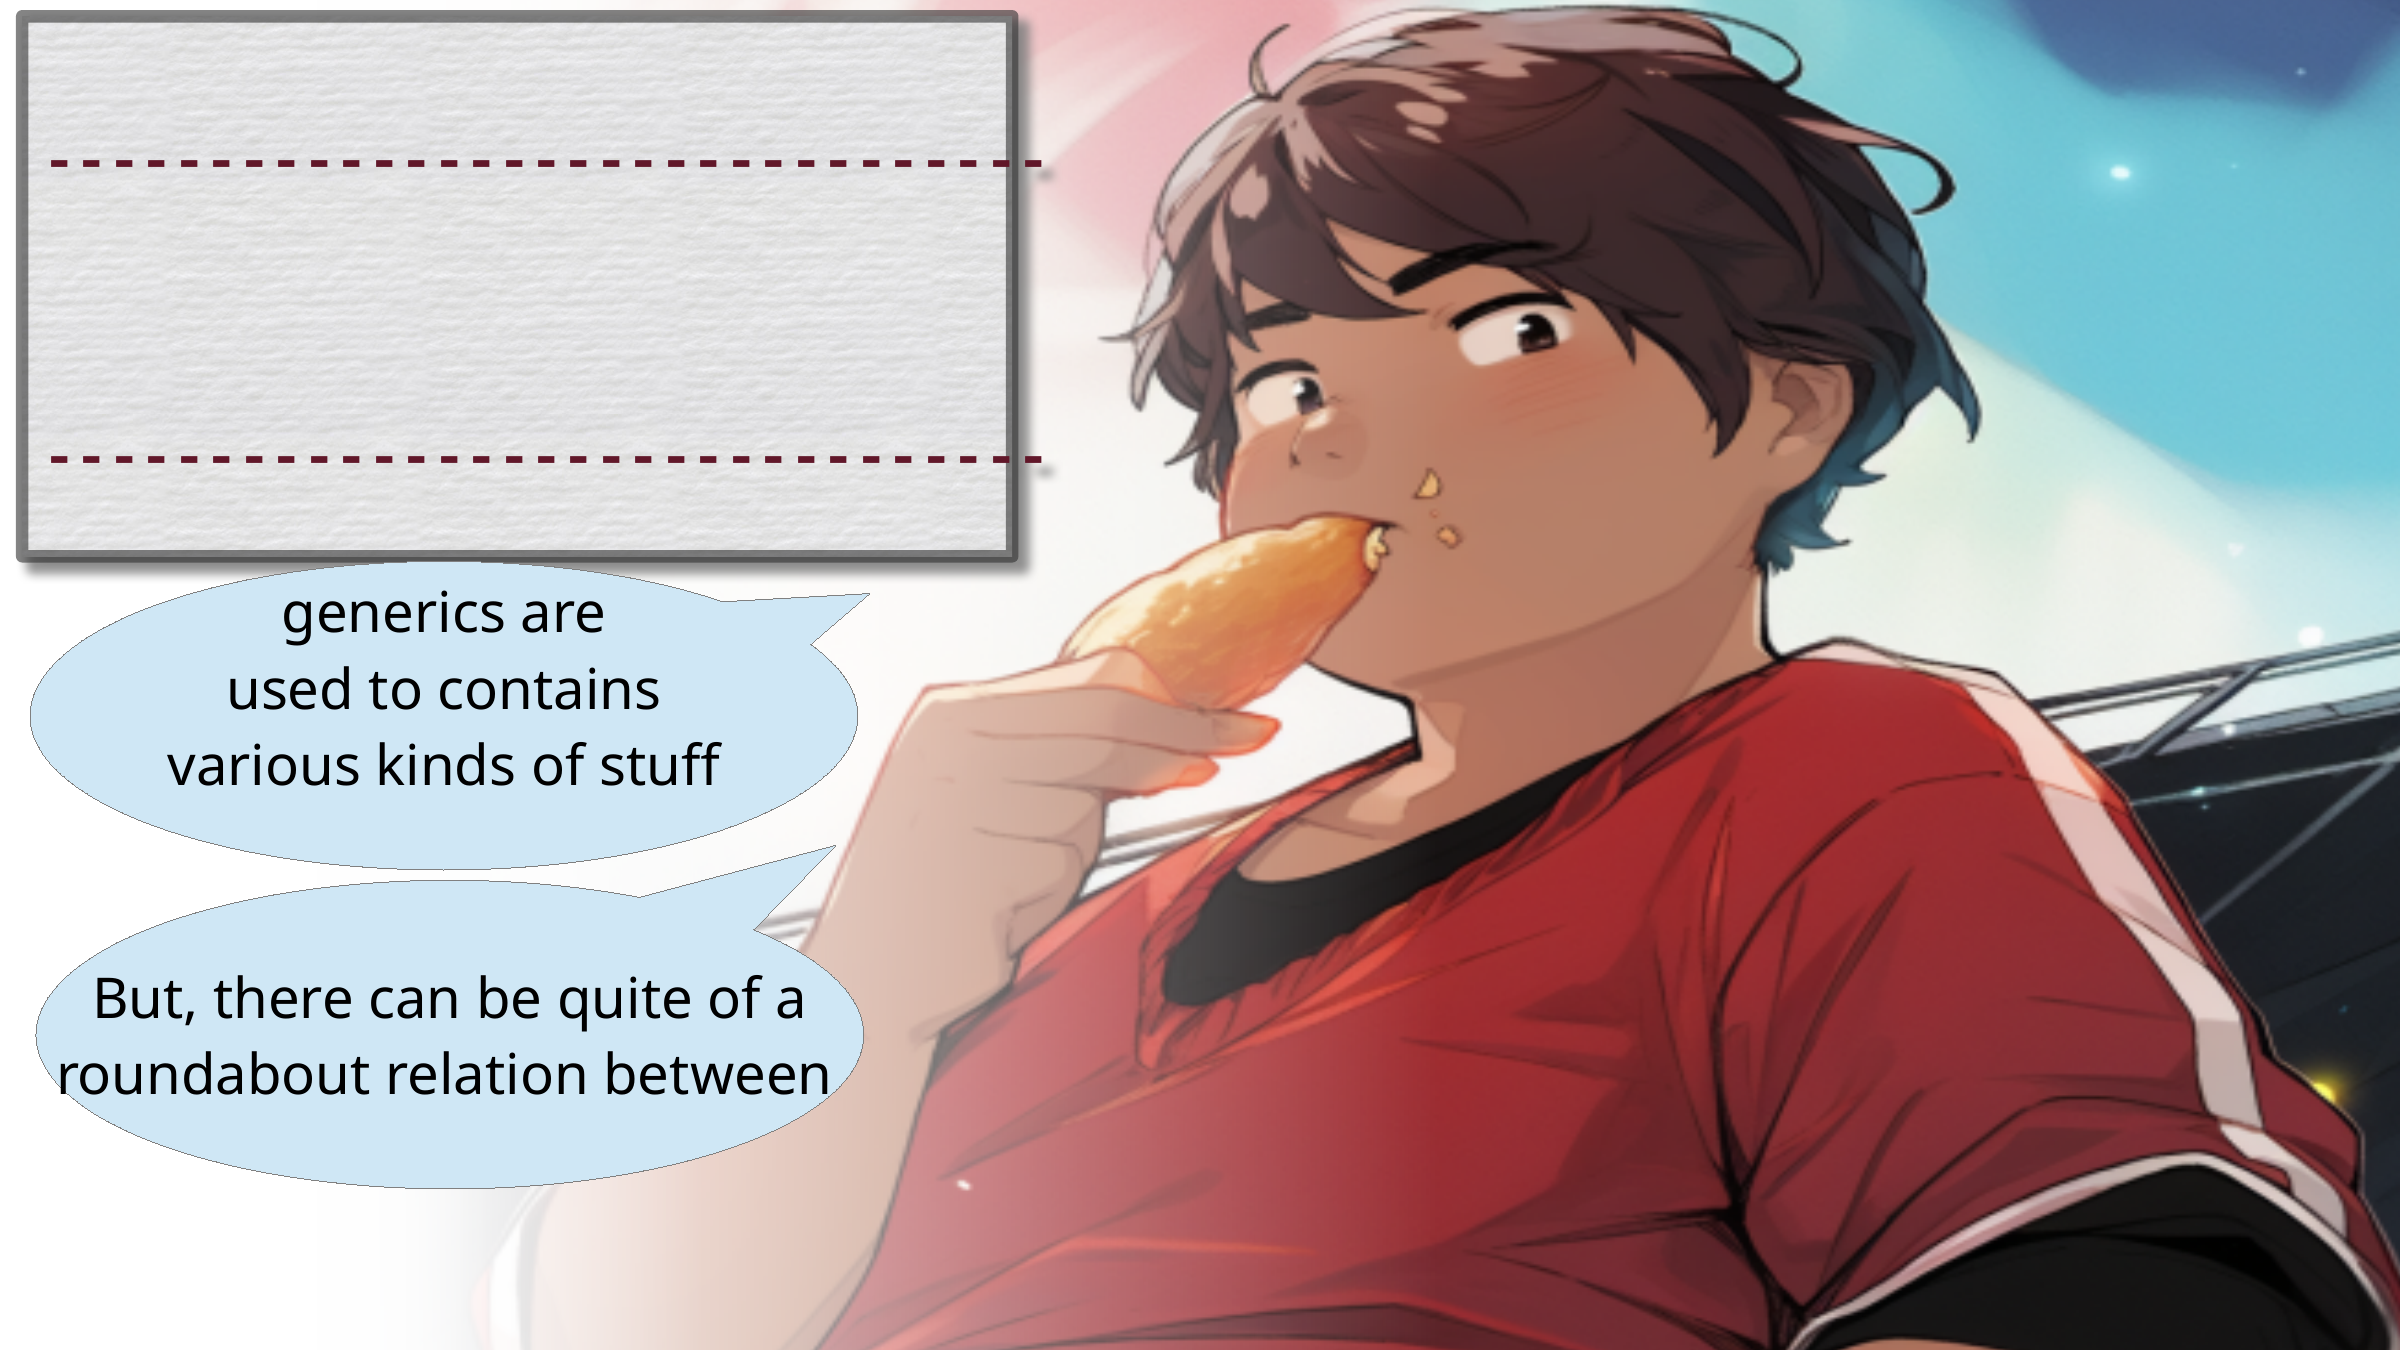

-------------------------------
-------------------------------
generics are
used to contains
various kinds of stuff
But, there can be quite of a
roundabout relation between